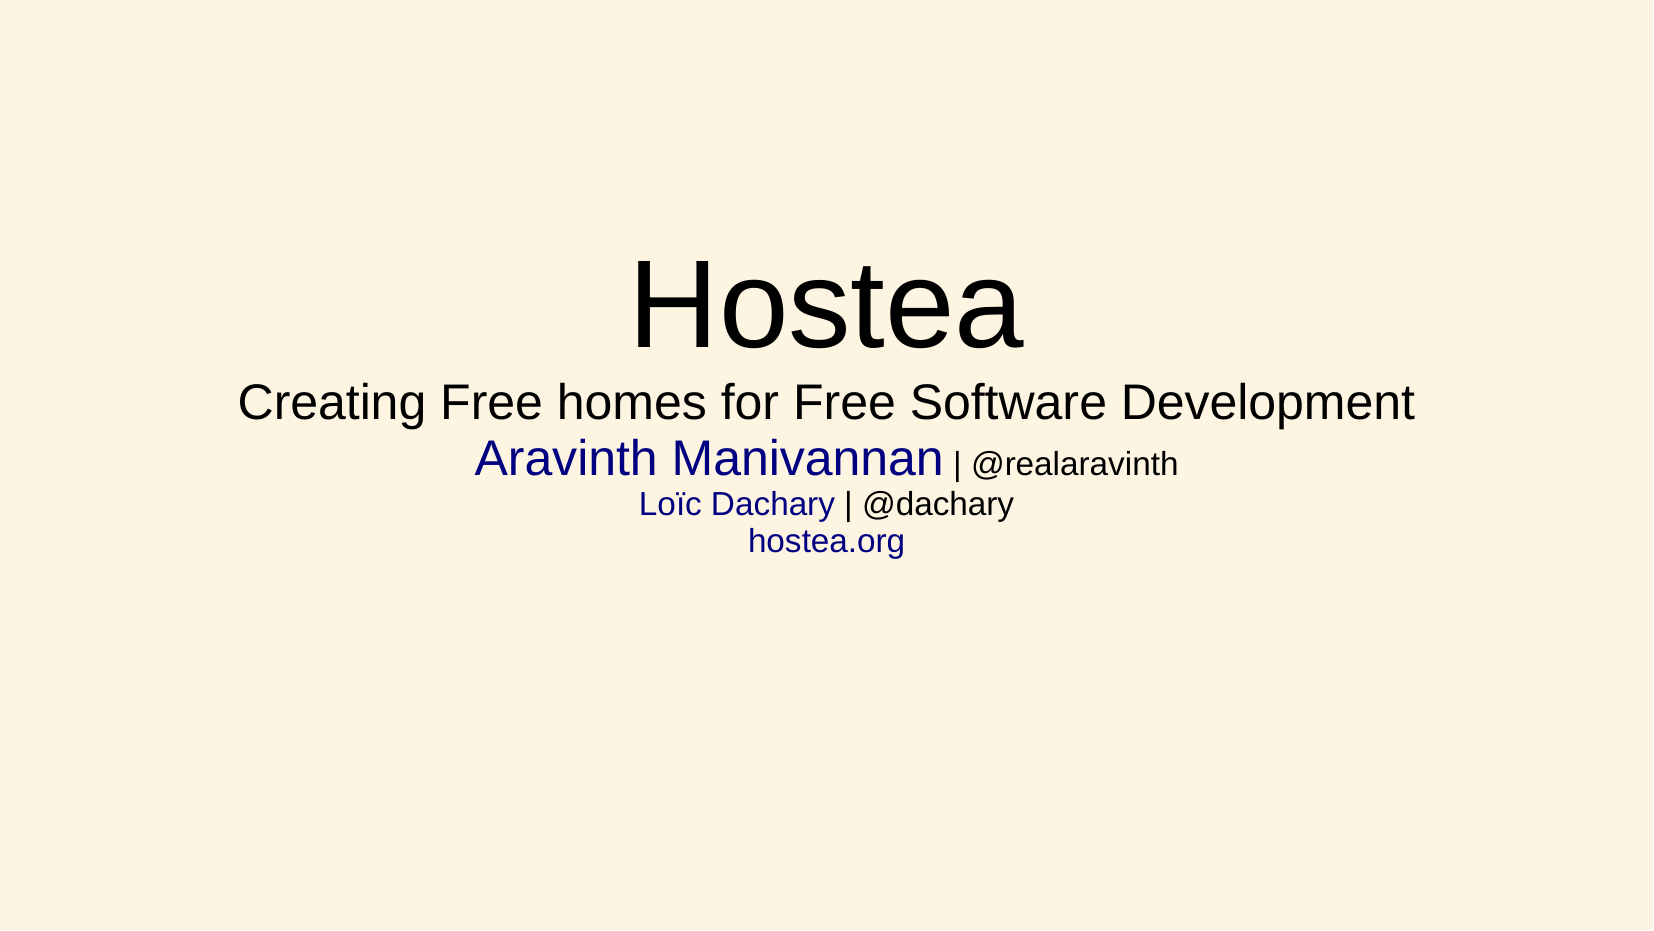

# Hostea
Creating Free homes for Free Software Development
Aravinth Manivannan | @realaravinth
Loïc Dachary | @dachary
hostea.org